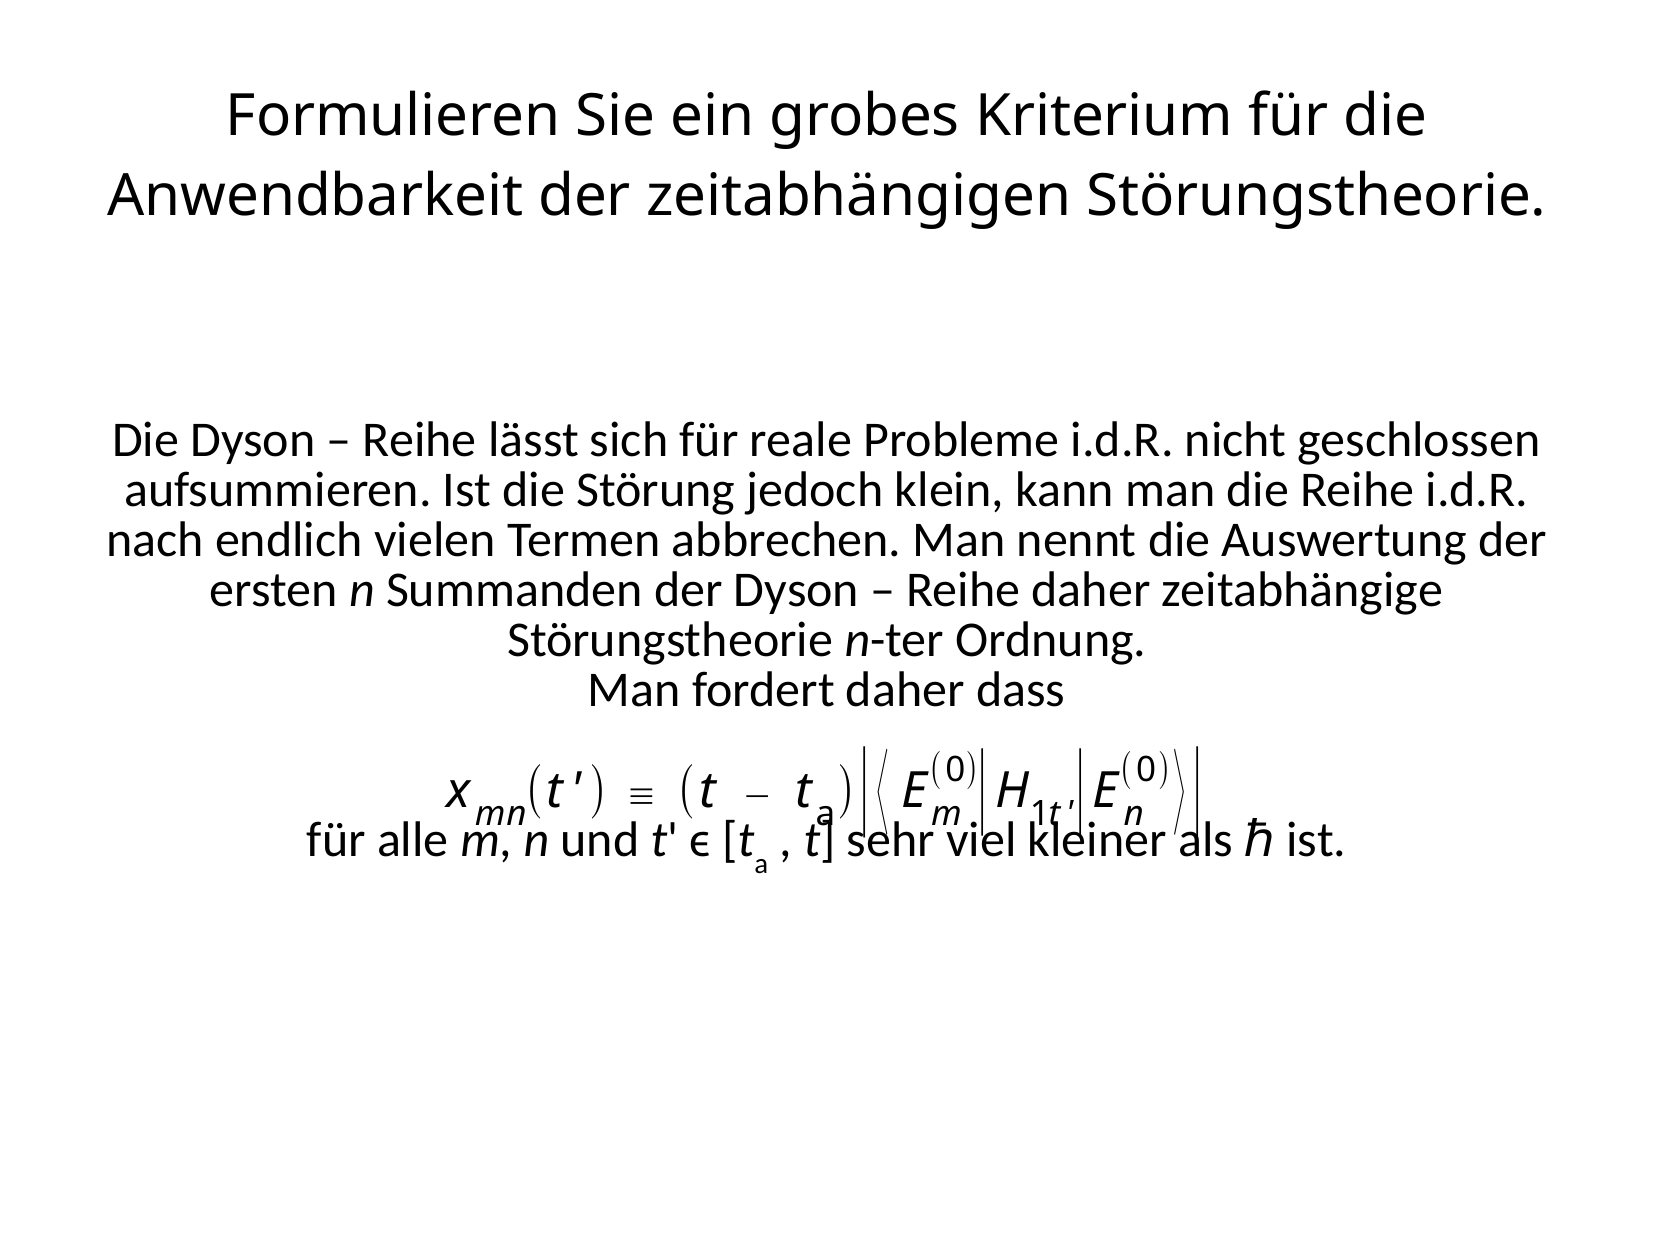

# Formulieren Sie ein grobes Kriterium für die Anwendbarkeit der zeitabhängigen Störungstheorie.
Die Dyson – Reihe lässt sich für reale Probleme i.d.R. nicht geschlossen aufsummieren. Ist die Störung jedoch klein, kann man die Reihe i.d.R. nach endlich vielen Termen abbrechen. Man nennt die Auswertung der ersten n Summanden der Dyson – Reihe daher zeitabhängige Störungstheorie n-ter Ordnung.
Man fordert daher dass
für alle m, n und t' ϵ [ta , t] sehr viel kleiner als ℏ ist.